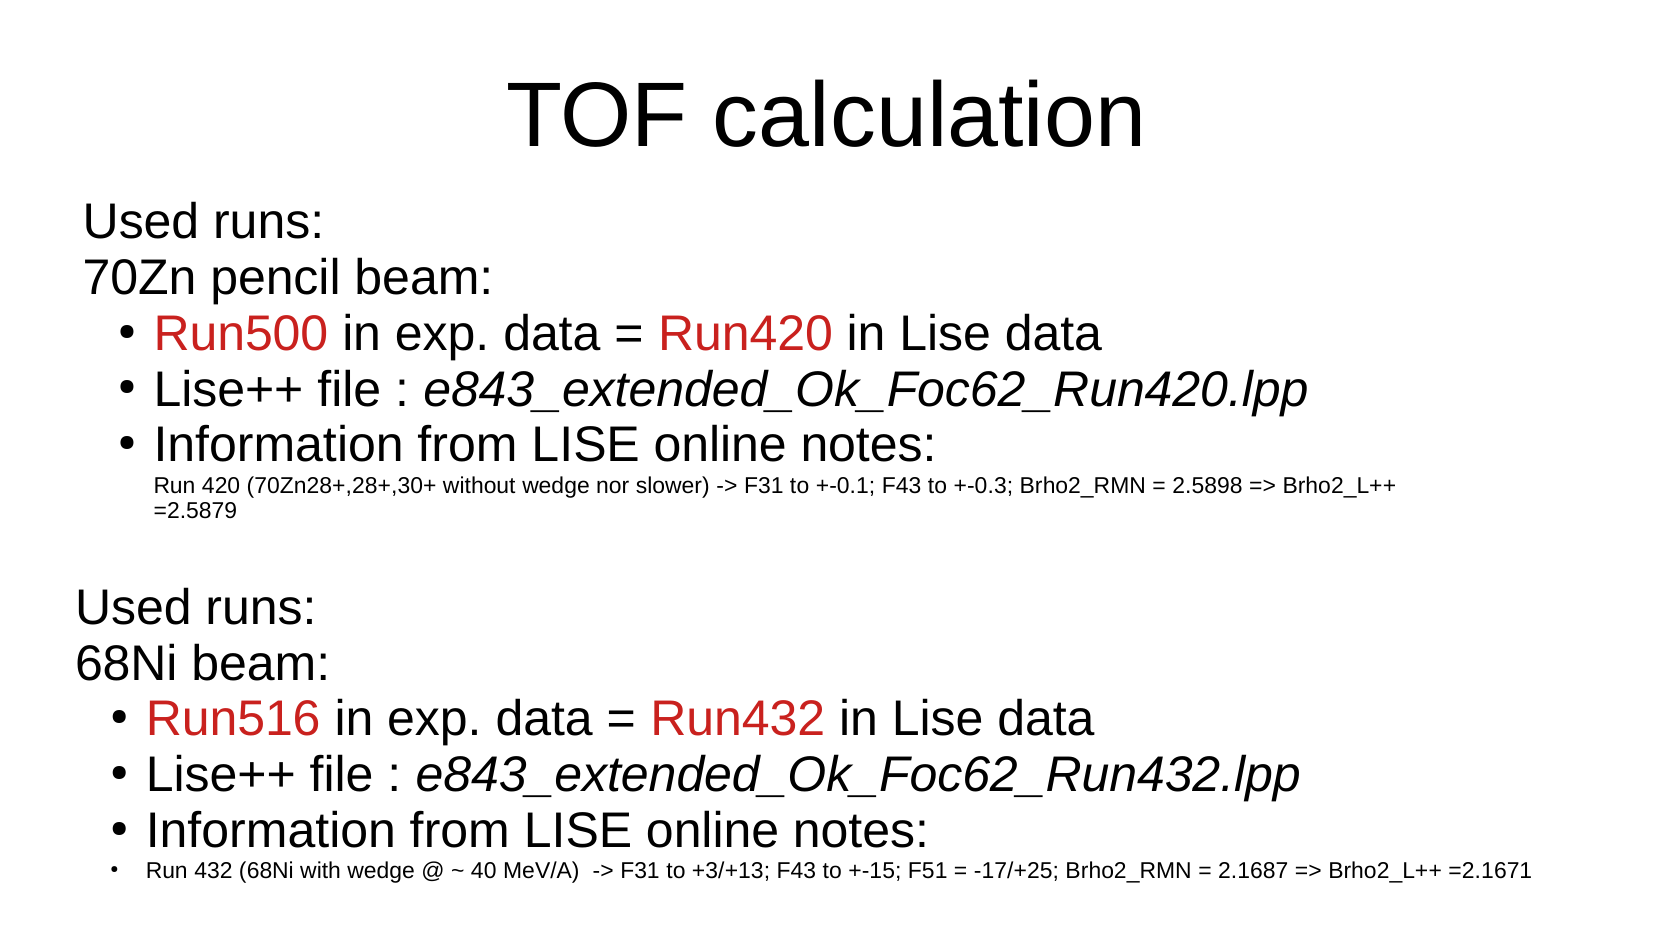

# TOF calculation
Used runs:
70Zn pencil beam:
Run500 in exp. data = Run420 in Lise data
Lise++ file : e843_extended_Ok_Foc62_Run420.lpp
Information from LISE online notes:
Run 420 (70Zn28+,28+,30+ without wedge nor slower) -> F31 to +-0.1; F43 to +-0.3; Brho2_RMN = 2.5898 => Brho2_L++ =2.5879
Used runs:
68Ni beam:
Run516 in exp. data = Run432 in Lise data
Lise++ file : e843_extended_Ok_Foc62_Run432.lpp
Information from LISE online notes:
Run 432 (68Ni with wedge @ ~ 40 MeV/A) -> F31 to +3/+13; F43 to +-15; F51 = -17/+25; Brho2_RMN = 2.1687 => Brho2_L++ =2.1671